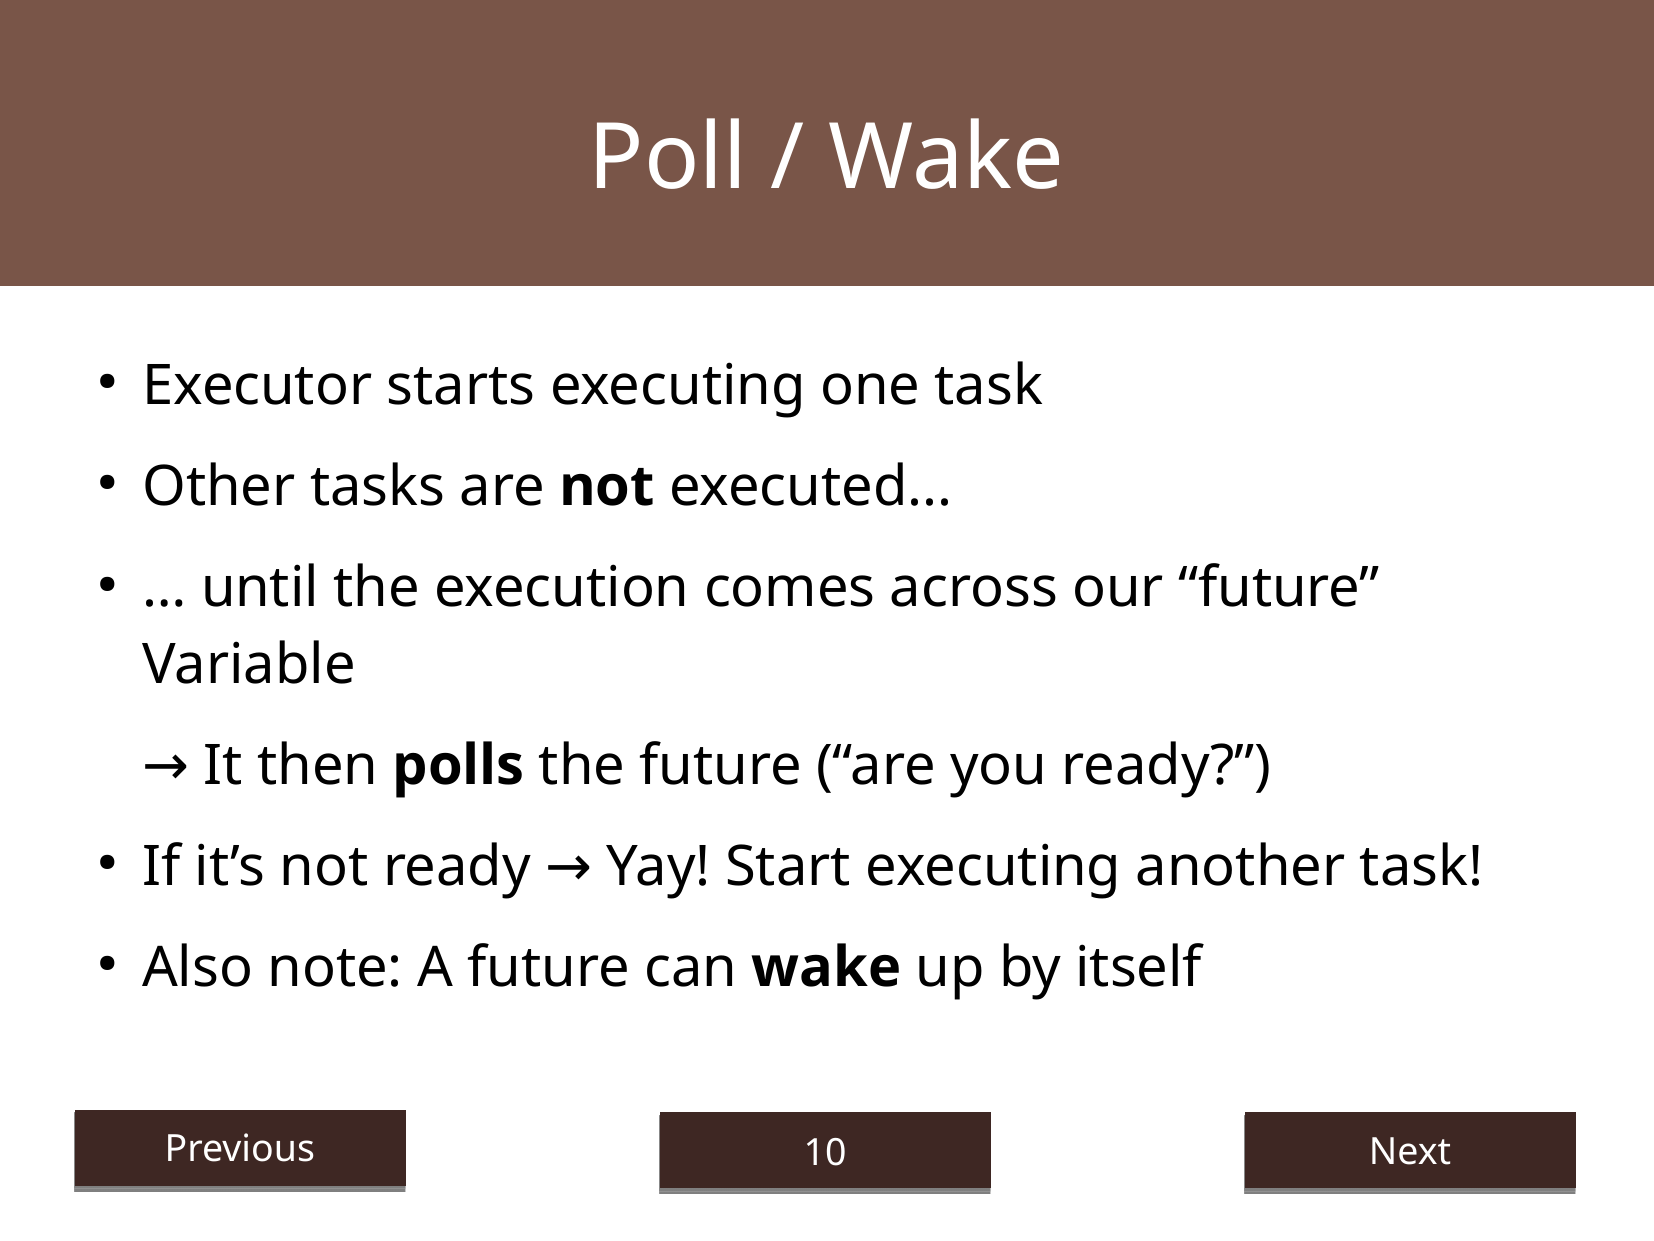

# Poll / Wake
Executor starts executing one task
Other tasks are not executed...
… until the execution comes across our “future” Variable
→ It then polls the future (“are you ready?”)
If it’s not ready → Yay! Start executing another task!
Also note: A future can wake up by itself
Previous
Next